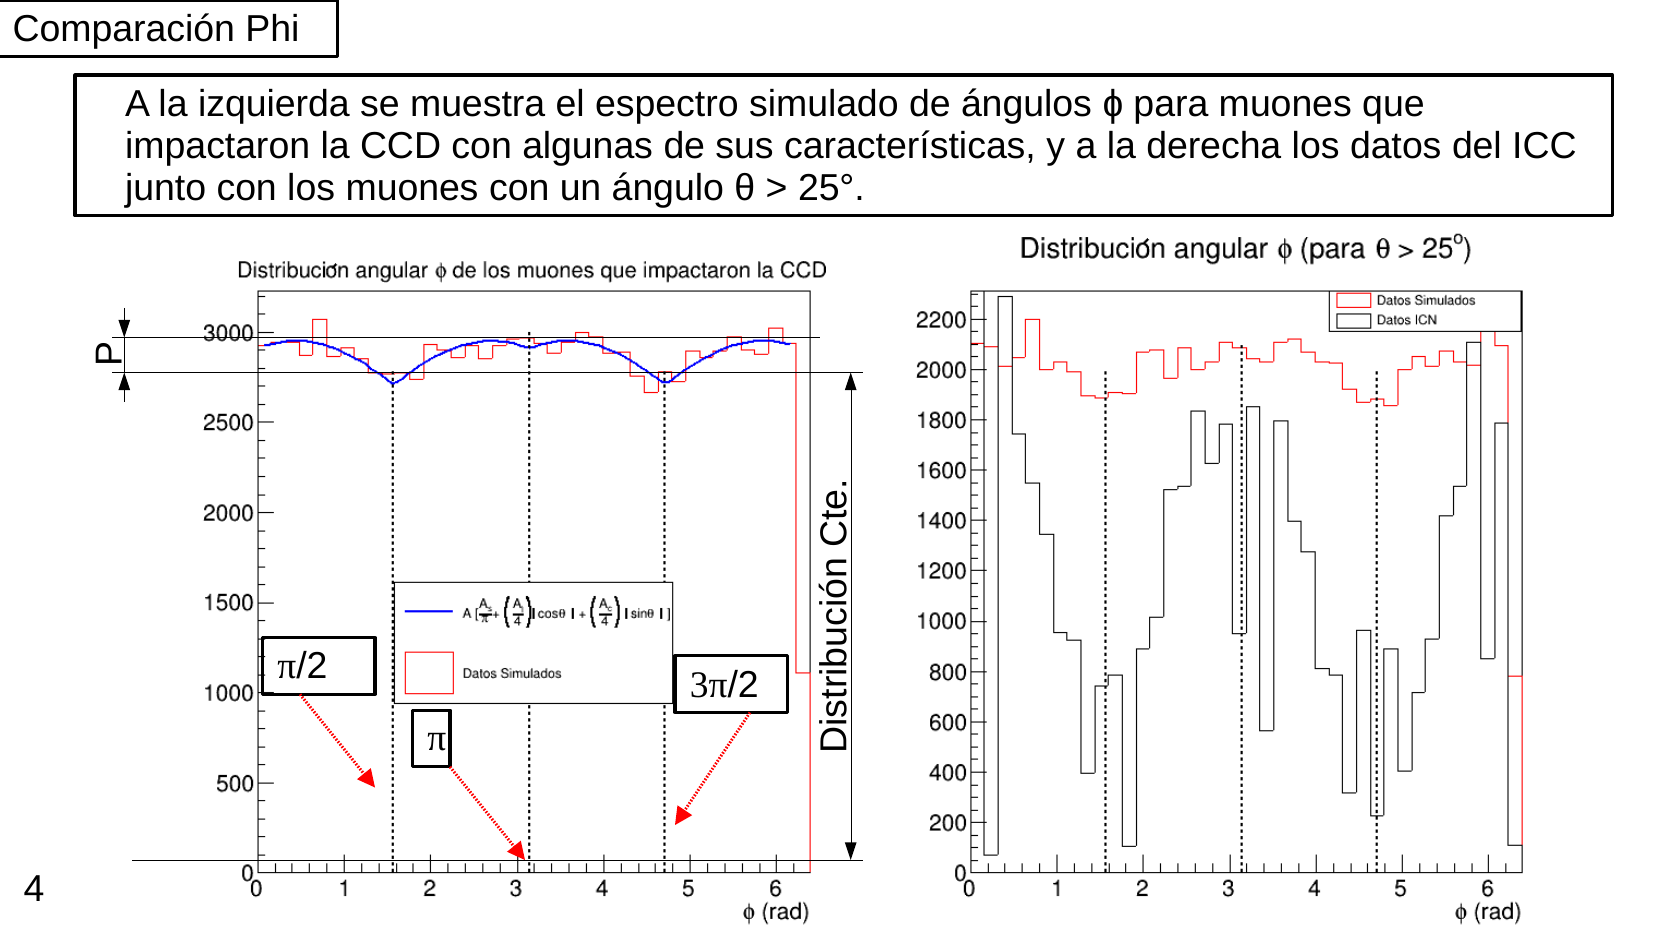

Comparación Phi
A la izquierda se muestra el espectro simulado de ángulos ɸ para muones que impactaron la CCD con algunas de sus características, y a la derecha los datos del ICC junto con los muones con un ángulo θ > 25°.
π/2
3π/2
π